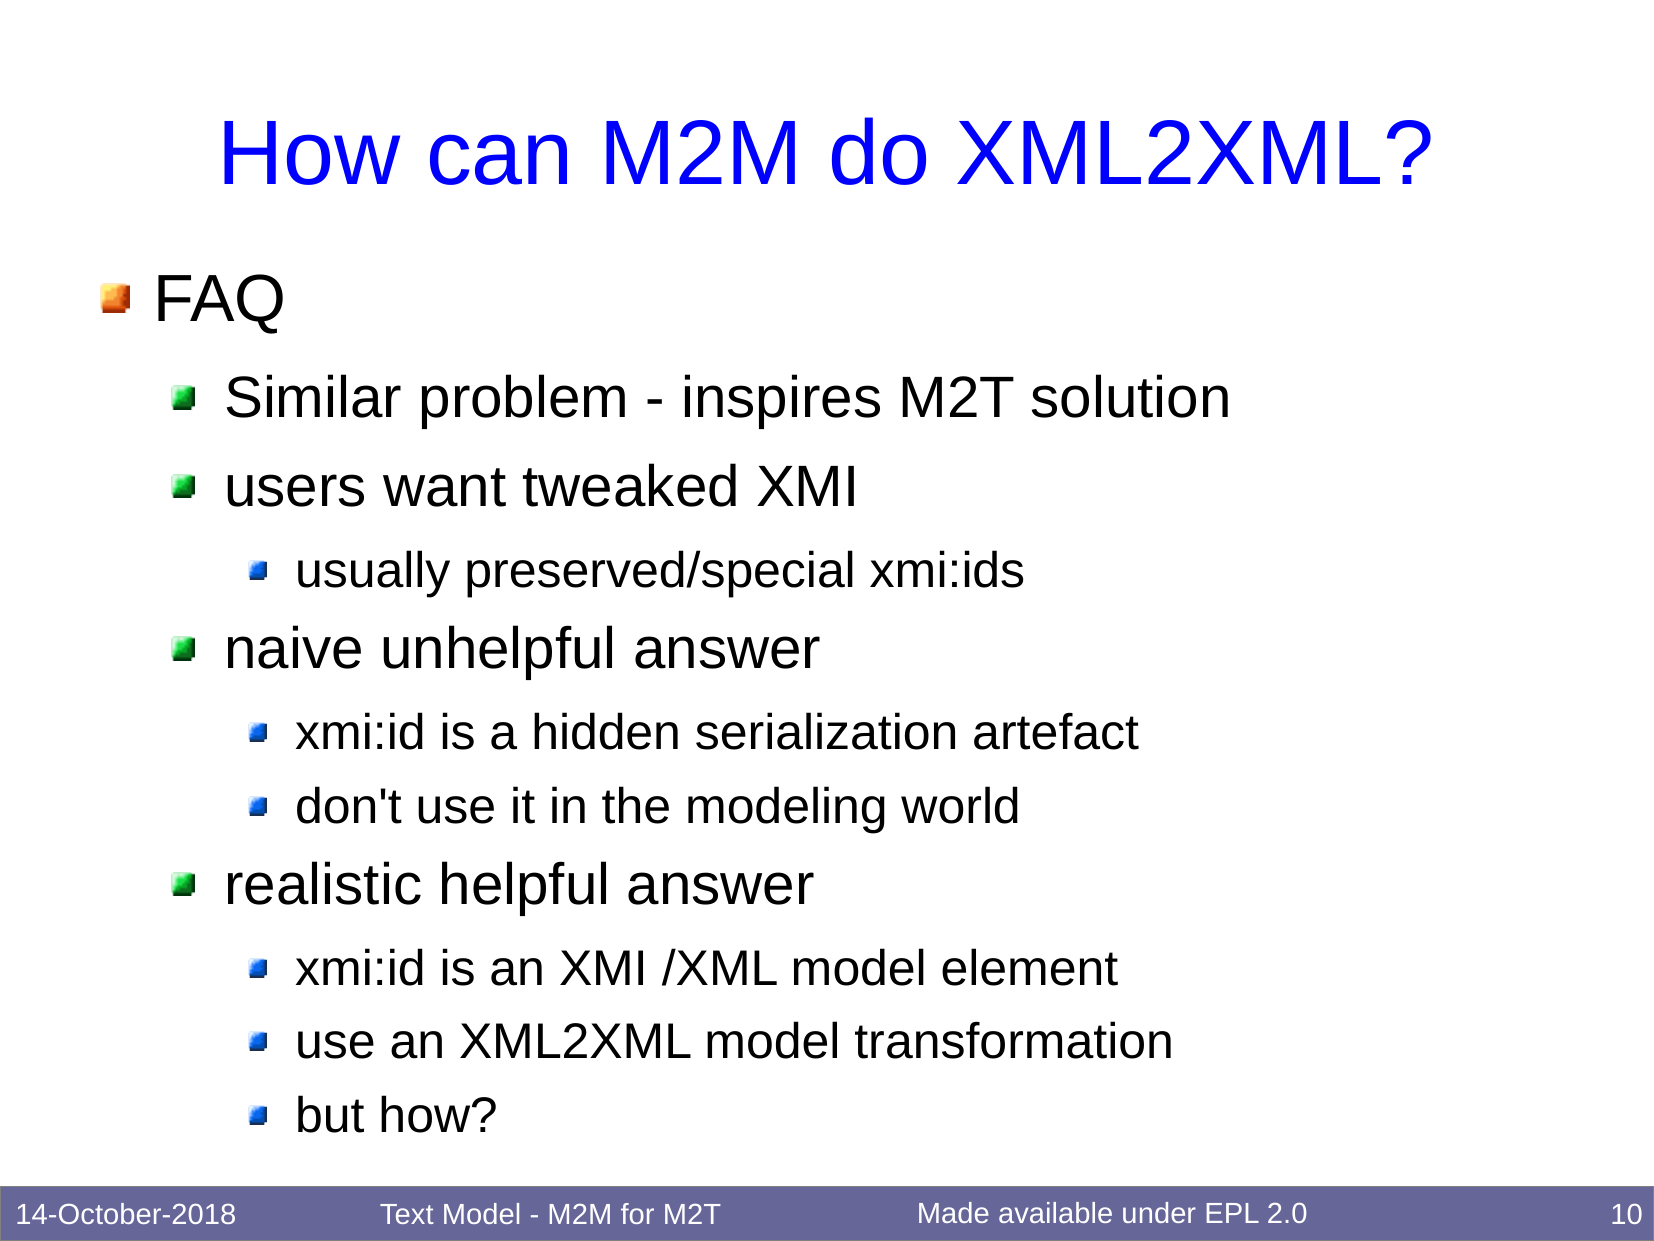

# How can M2M do XML2XML?
FAQ
Similar problem - inspires M2T solution
users want tweaked XMI
usually preserved/special xmi:ids
naive unhelpful answer
xmi:id is a hidden serialization artefact
don't use it in the modeling world
realistic helpful answer
xmi:id is an XMI /XML model element
use an XML2XML model transformation
but how?
14-October-2018
Text Model - M2M for M2T
10